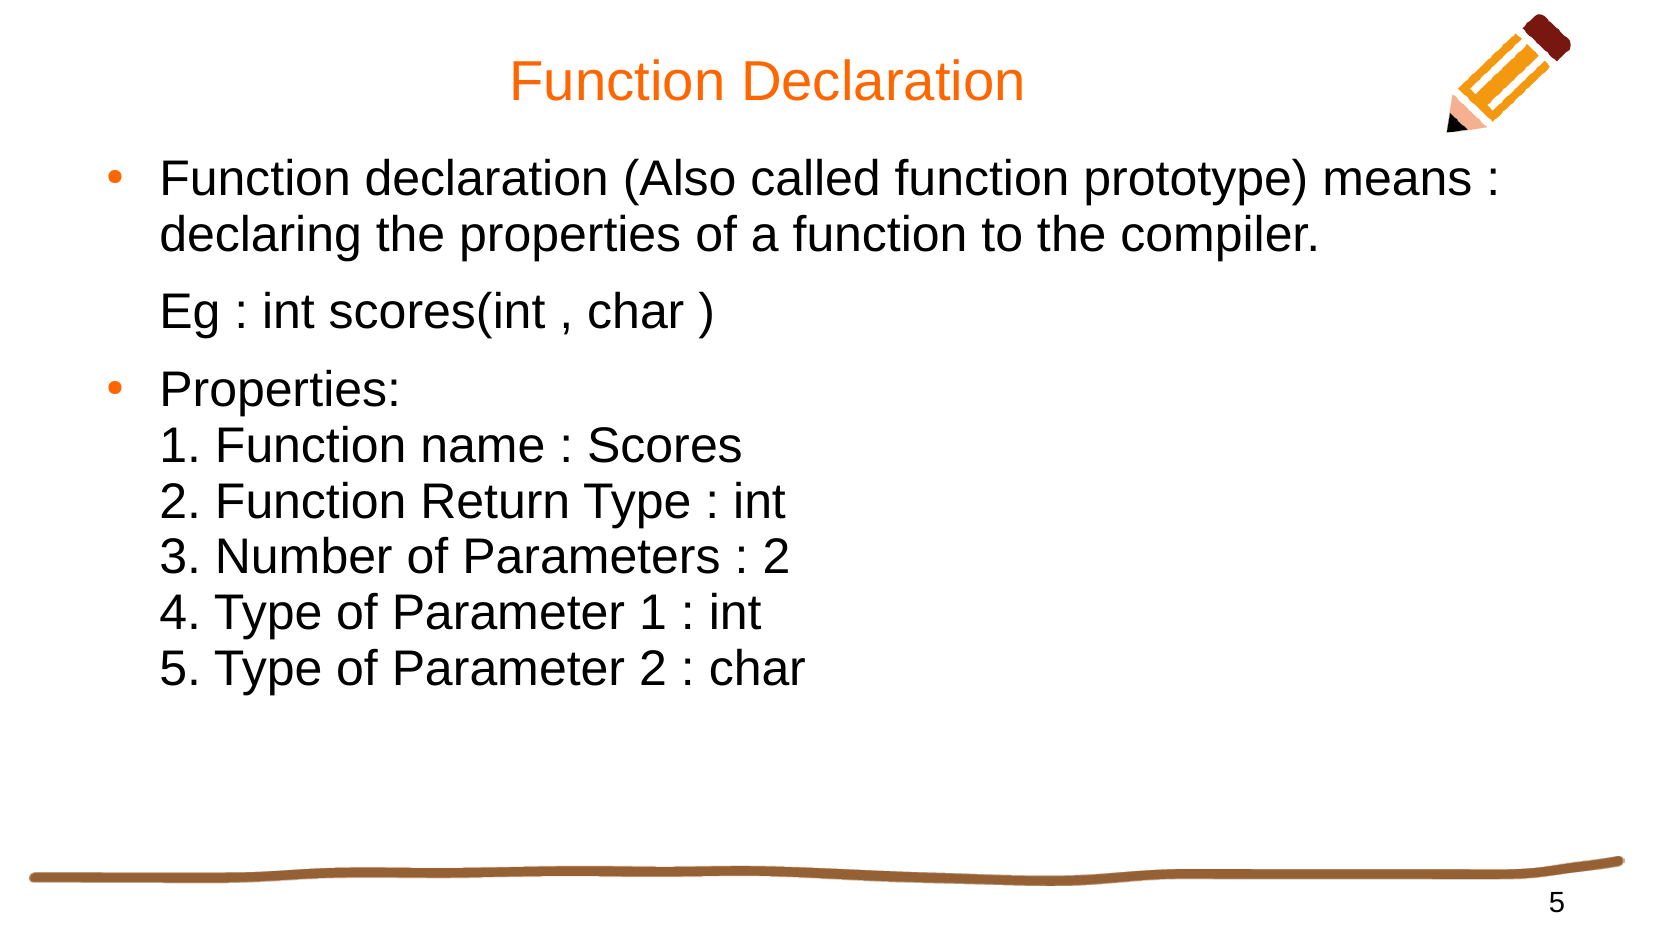

# Function Declaration
Function declaration (Also called function prototype) means :
declaring the properties of a function to the compiler.
Eg : int scores(int , char )
Properties:
1. Function name : Scores
2. Function Return Type : int
3. Number of Parameters : 2
4. Type of Parameter 1 : int
5. Type of Parameter 2 : char
5